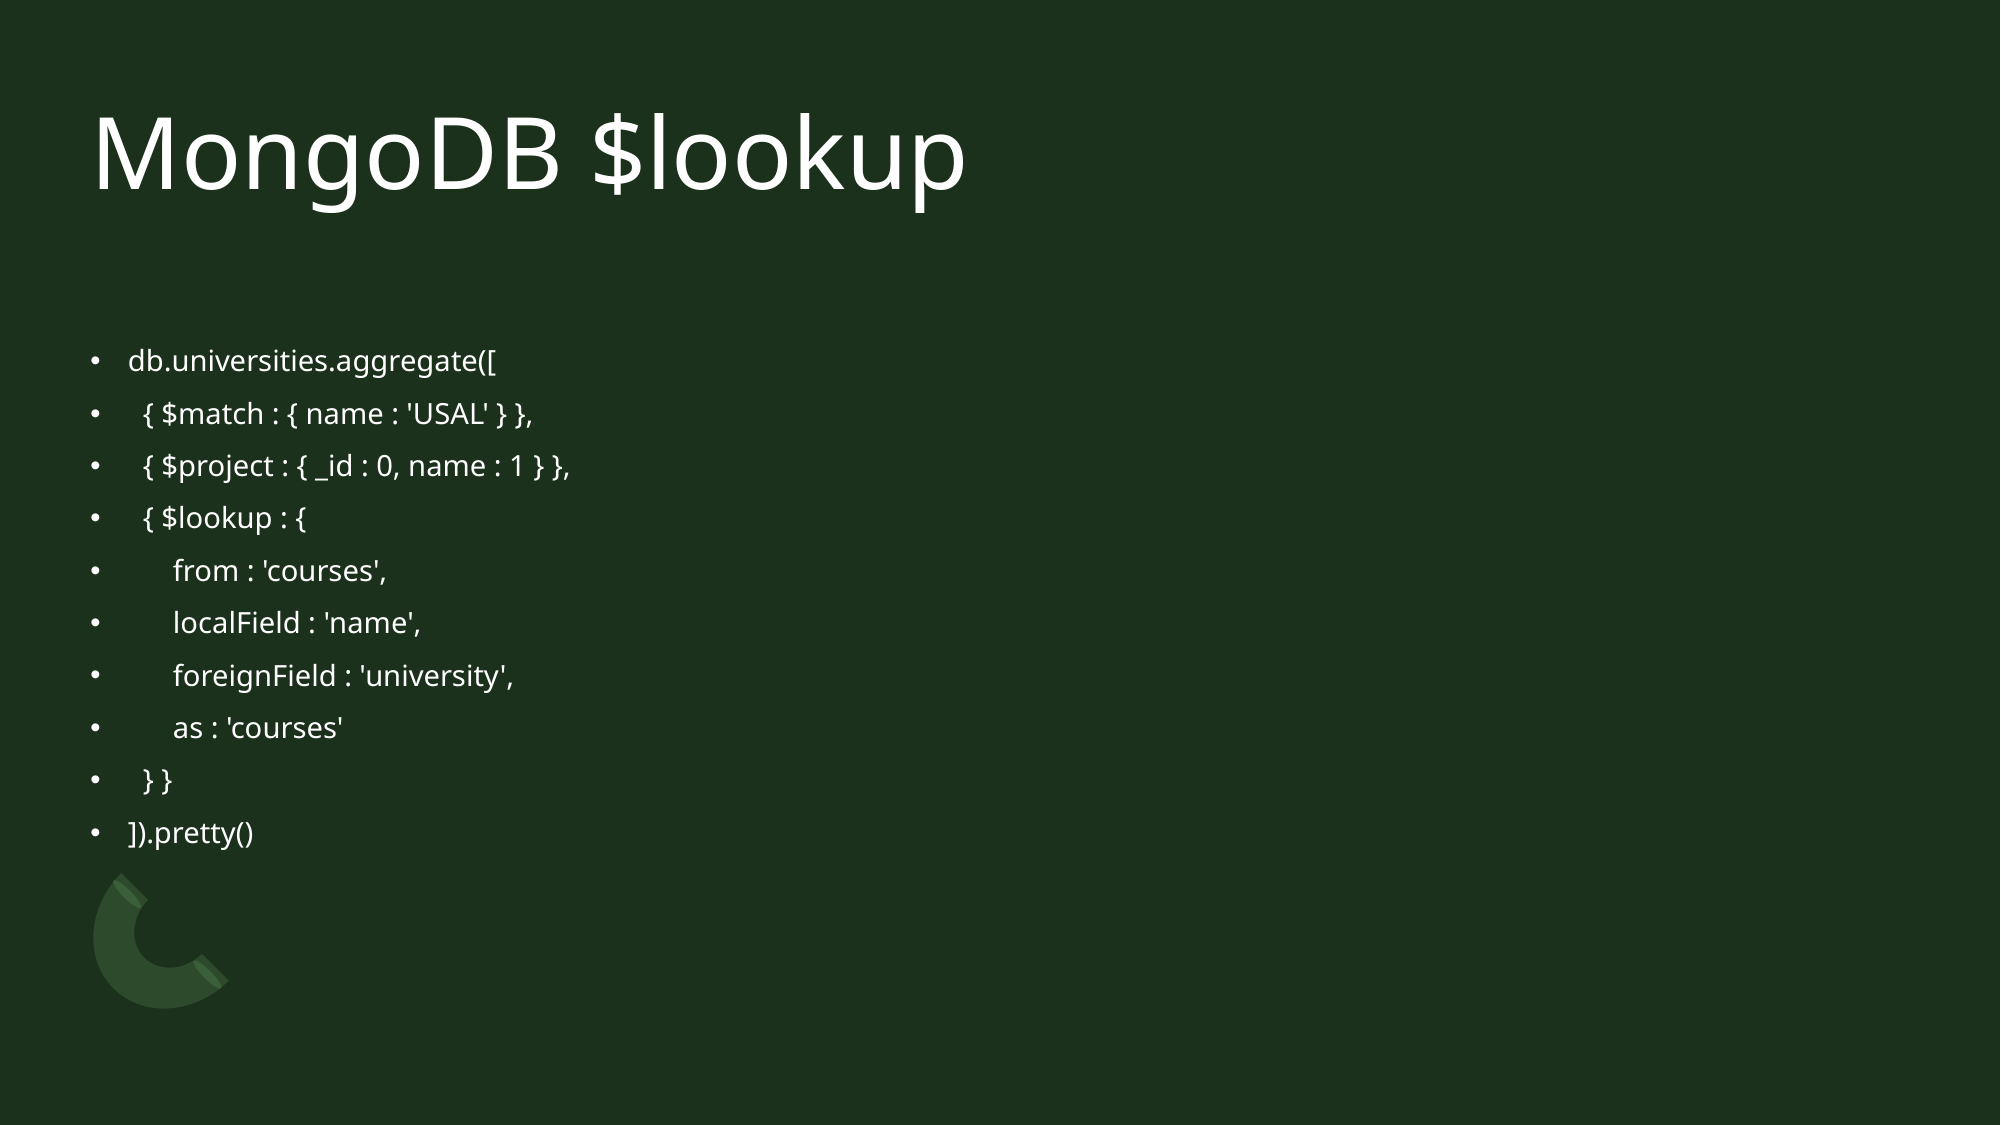

# MongoDB $lookup
db.universities.aggregate([
 { $match : { name : 'USAL' } },
 { $project : { _id : 0, name : 1 } },
 { $lookup : {
 from : 'courses',
 localField : 'name',
 foreignField : 'university',
 as : 'courses'
 } }
]).pretty()